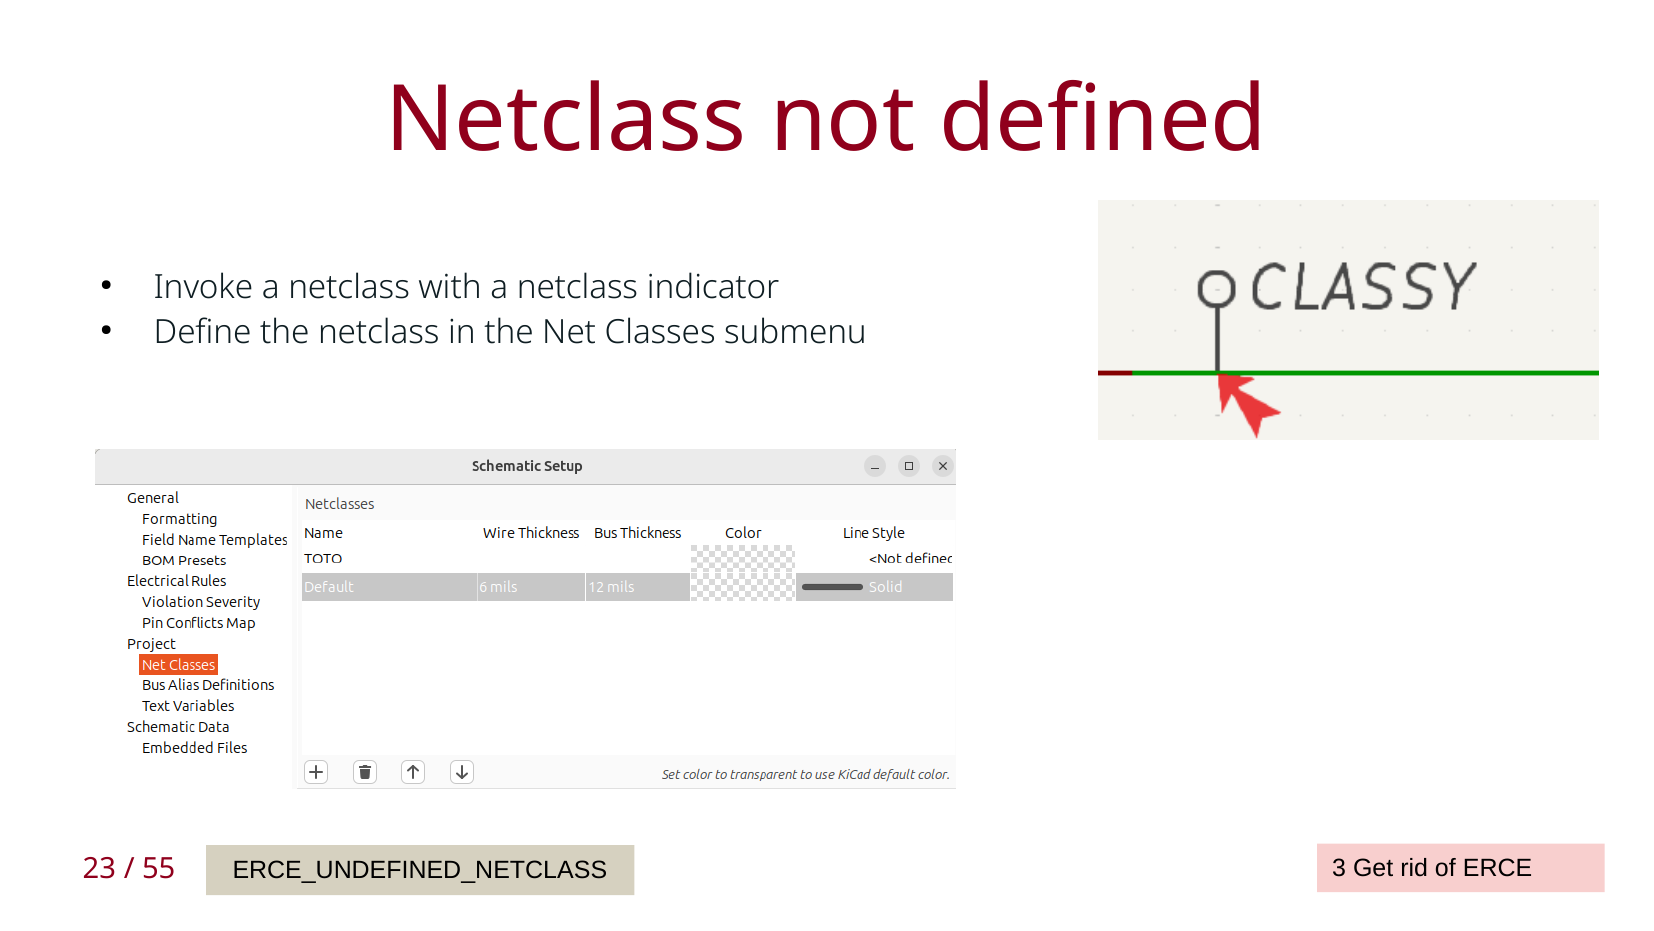

# Netclass not defined
Invoke a netclass with a netclass indicator
Define the netclass in the Net Classes submenu
3 Get rid of ERCE
ERCE_UNDEFINED_NETCLASS
23